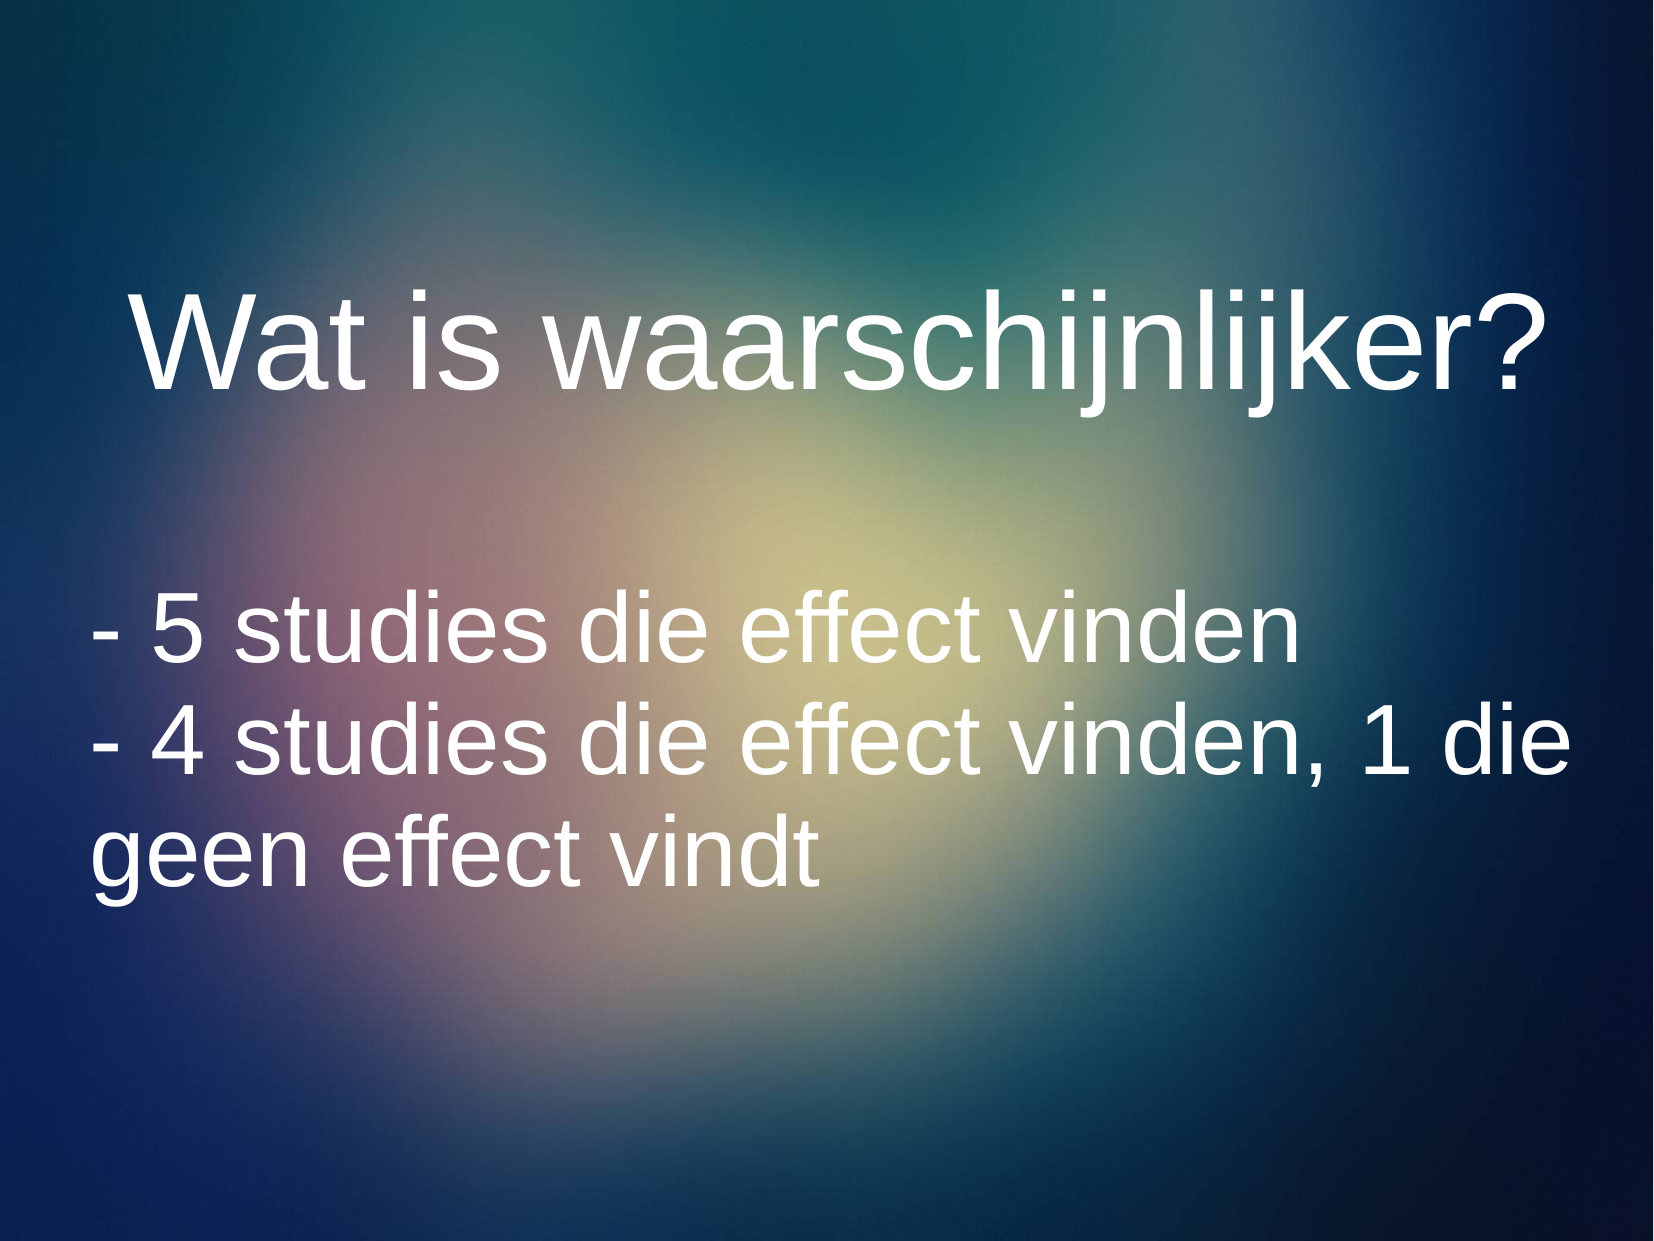

Wat is waarschijnlijker?
- 5 studies die effect vinden
- 4 studies die effect vinden, 1 die geen effect vindt